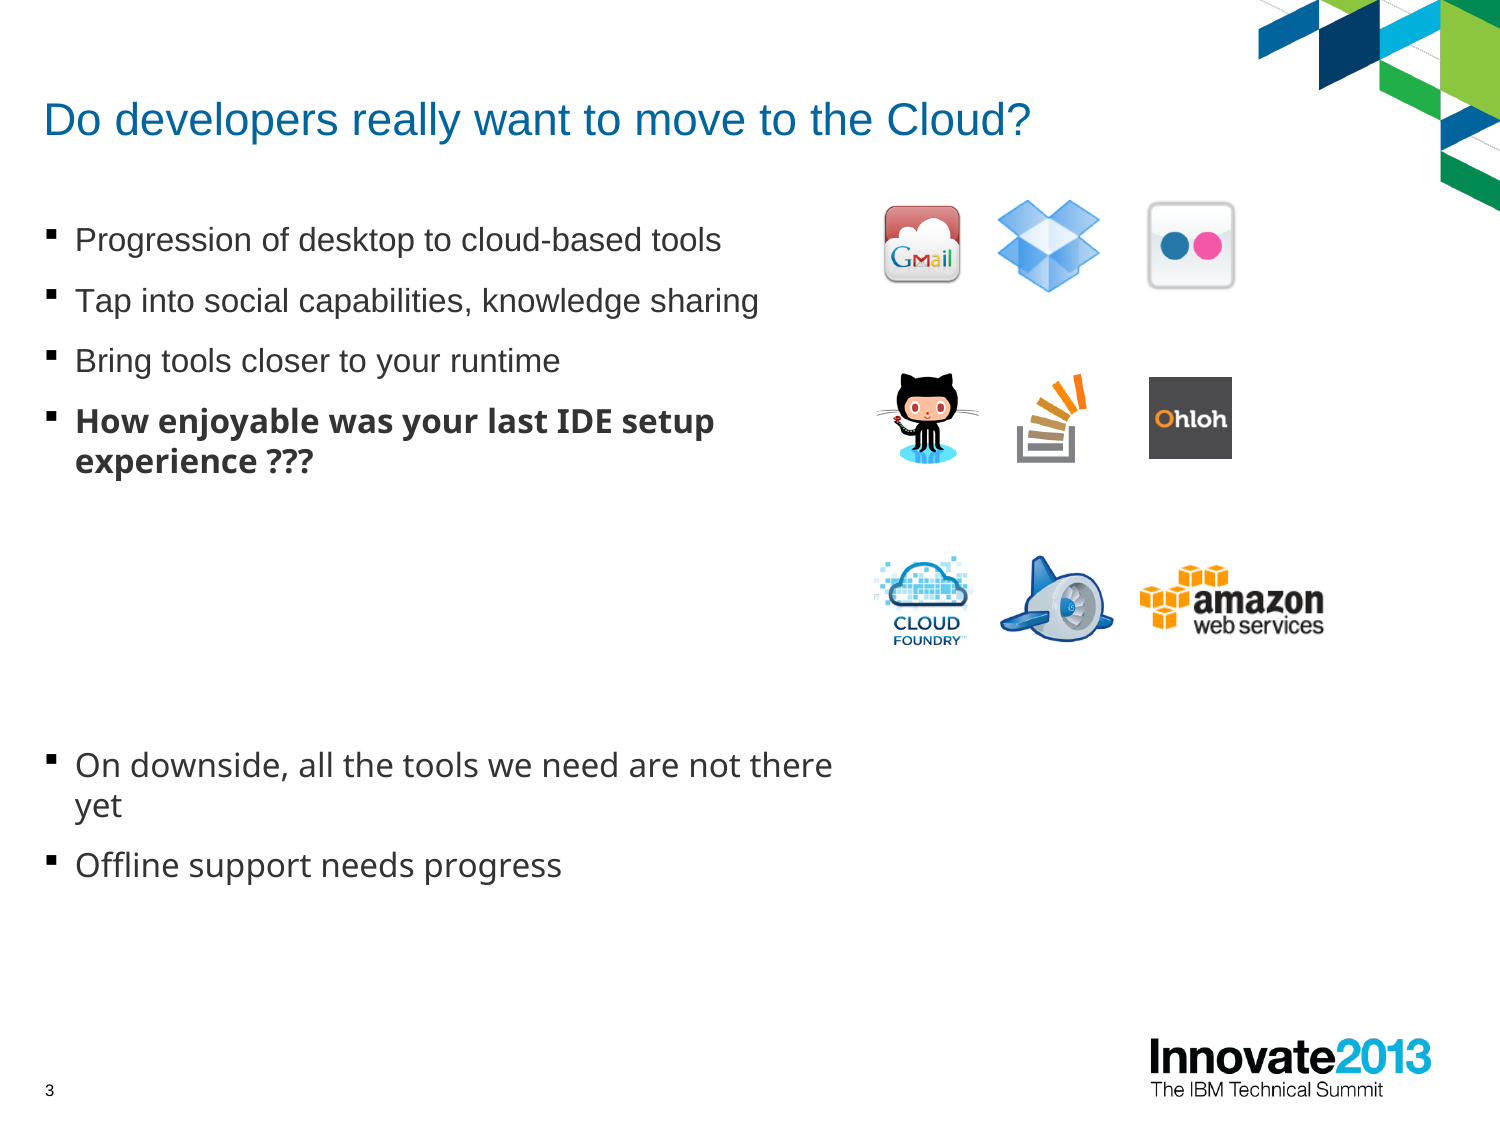

# Do developers really want to move to the Cloud?
Progression of desktop to cloud-based tools
Tap into social capabilities, knowledge sharing
Bring tools closer to your runtime
How enjoyable was your last IDE setup experience ???
On downside, all the tools we need are not there yet
Offline support needs progress